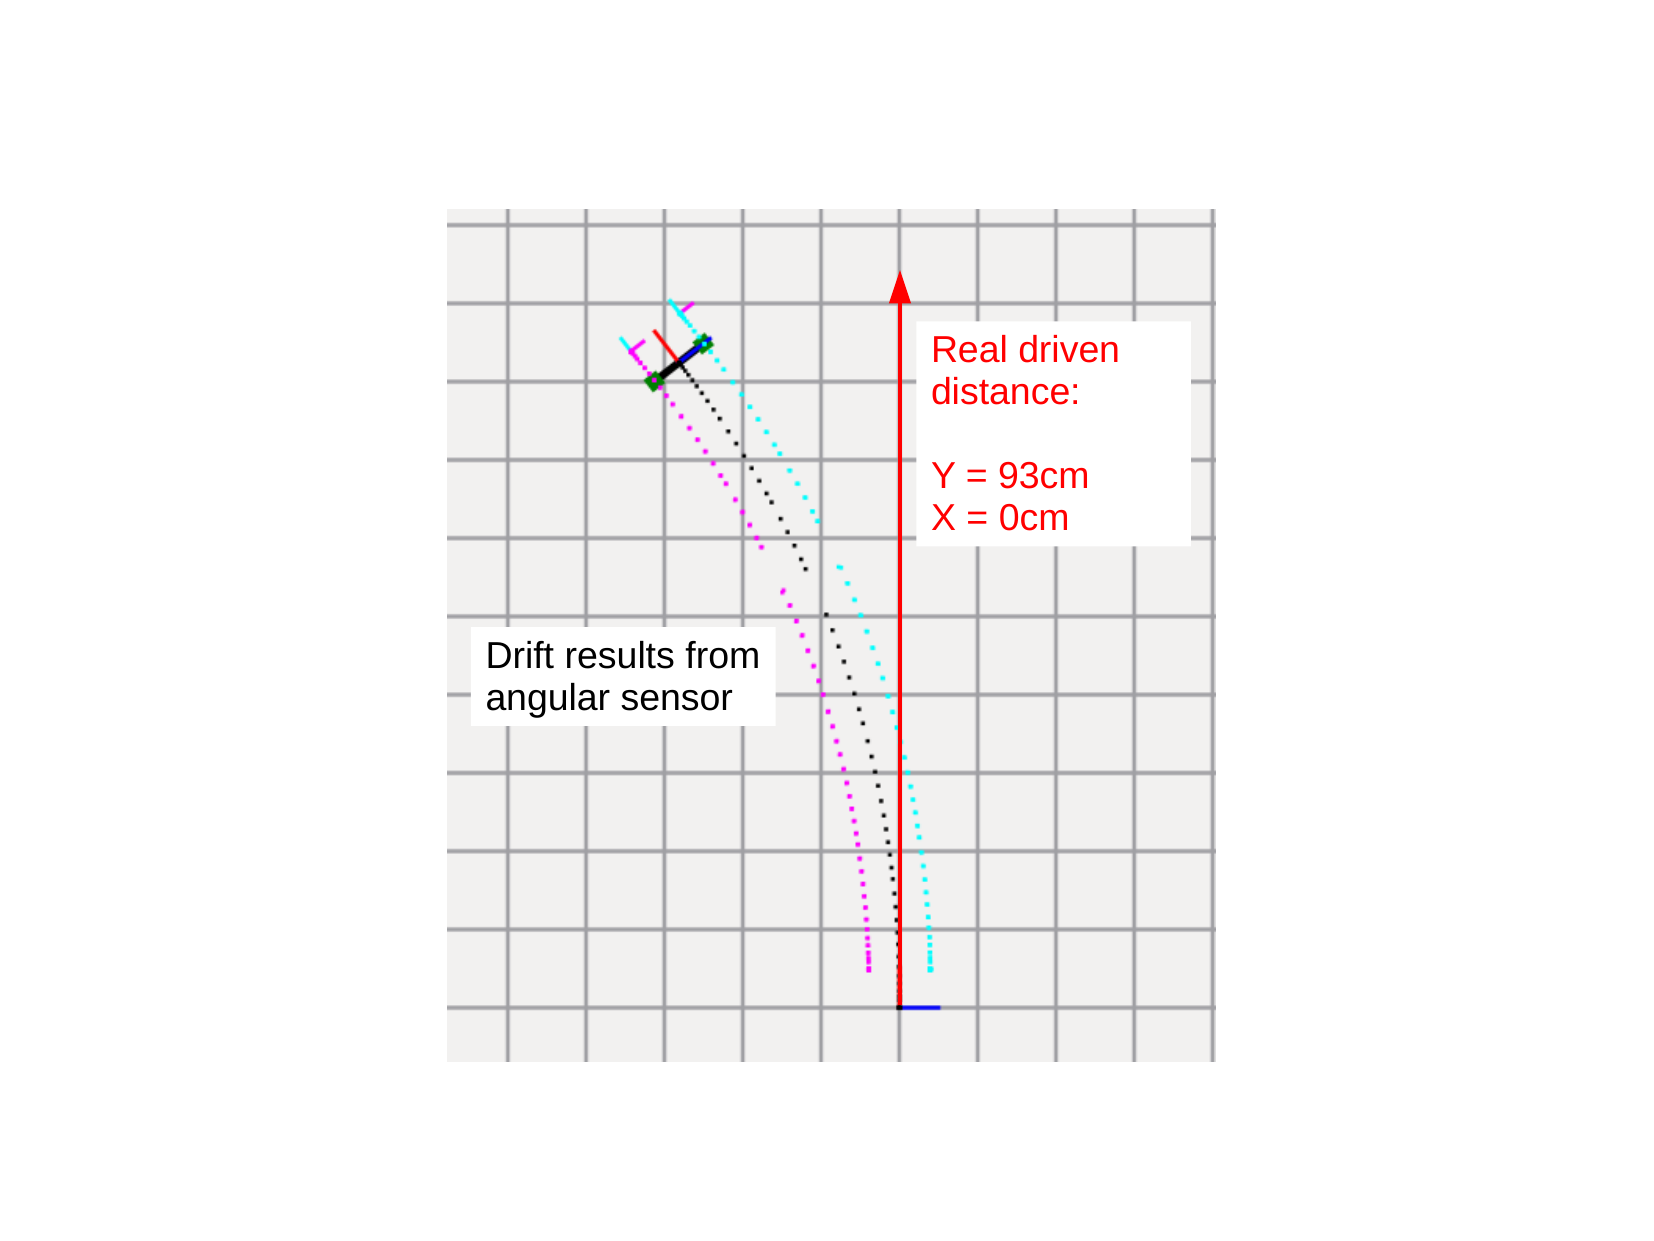

Real driven
distance:
Y = 93cm
X = 0cm
Drift results from
angular sensor